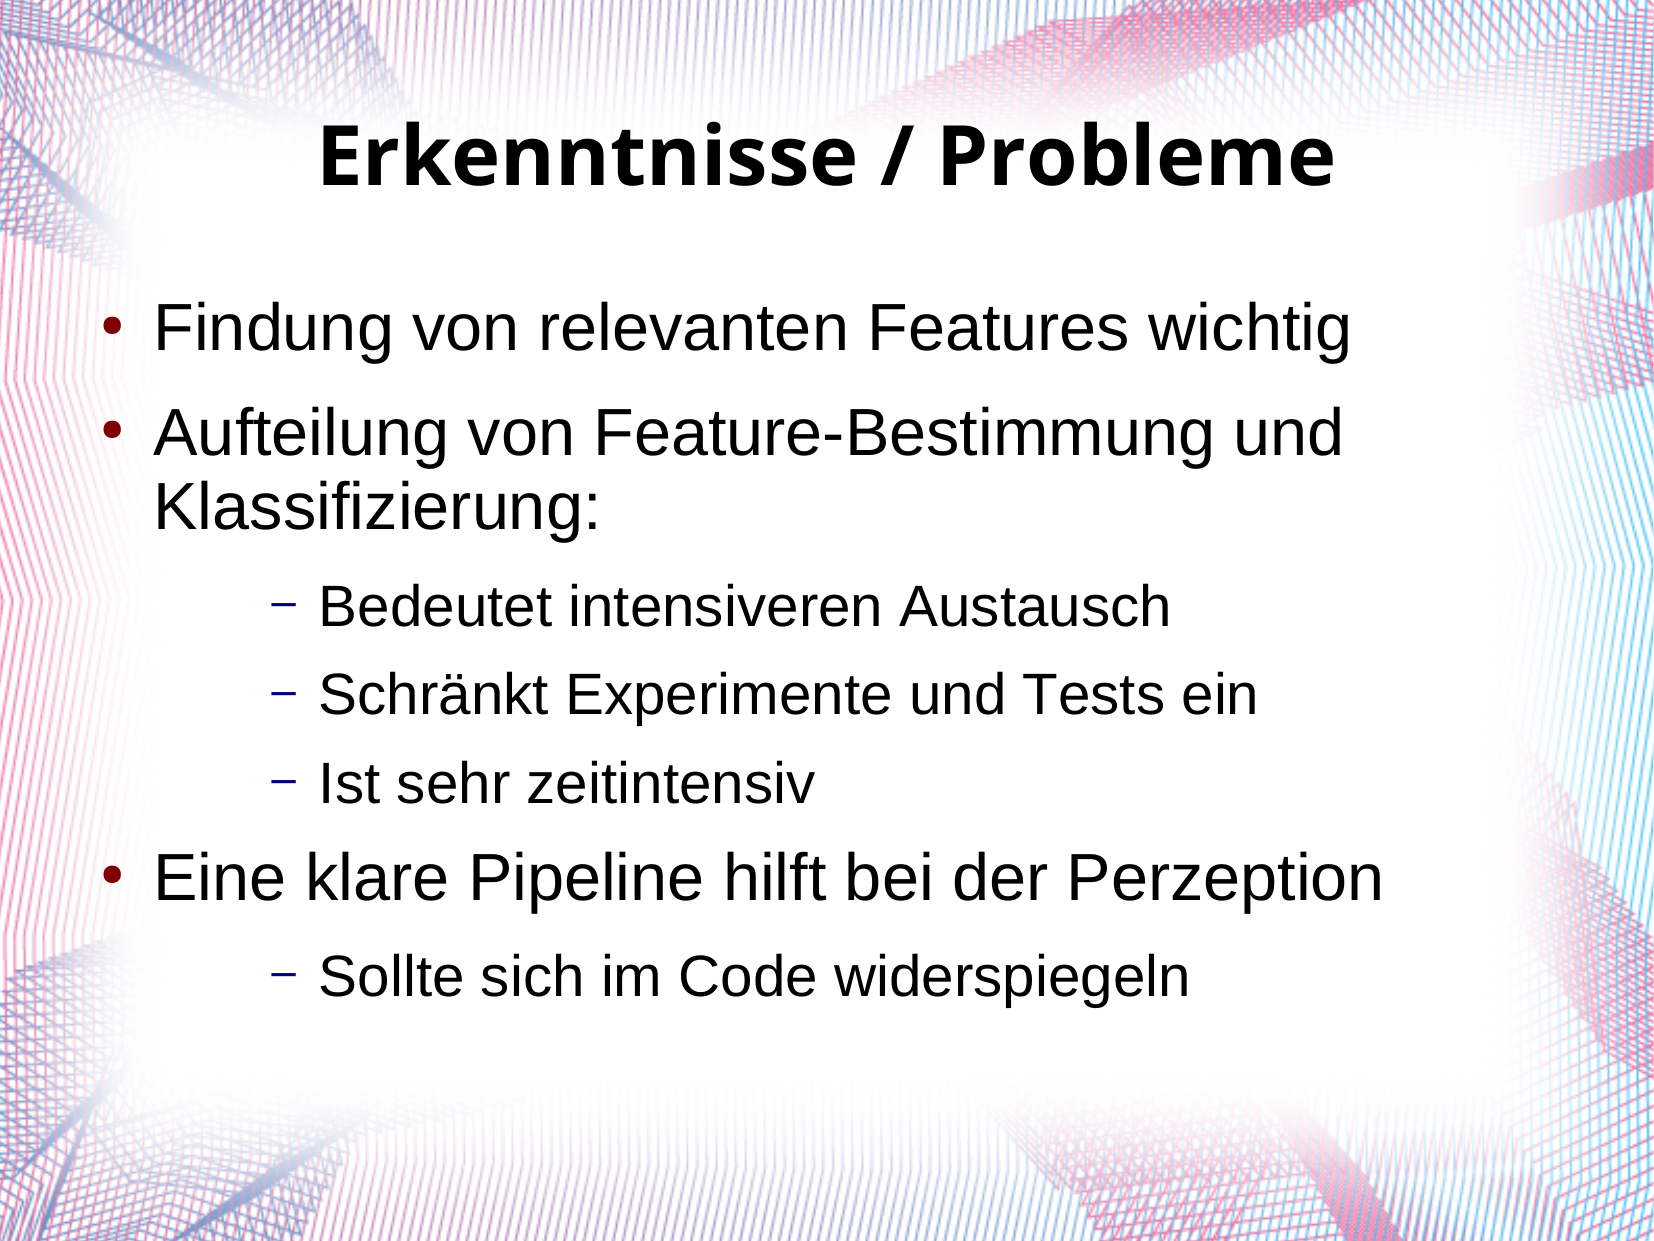

# Erkenntnisse / Probleme
Findung von relevanten Features wichtig
Aufteilung von Feature-Bestimmung und Klassifizierung:
Bedeutet intensiveren Austausch
Schränkt Experimente und Tests ein
Ist sehr zeitintensiv
Eine klare Pipeline hilft bei der Perzeption
Sollte sich im Code widerspiegeln